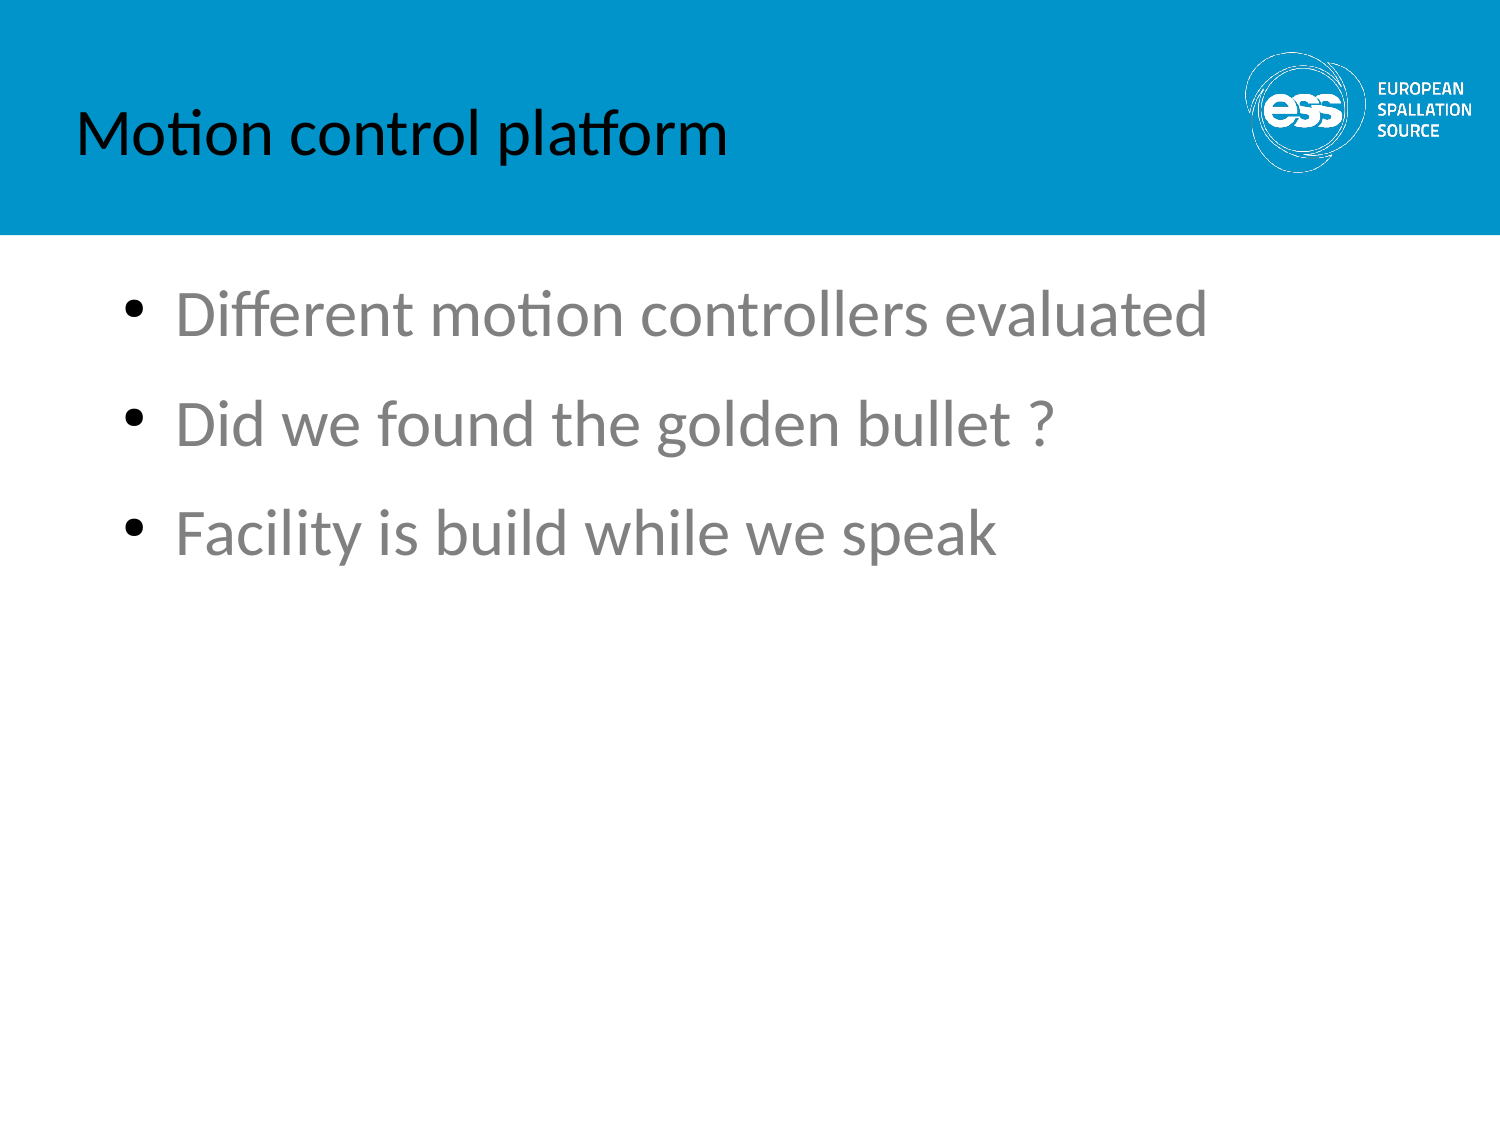

# Motion control platform
Different motion controllers evaluated
Did we found the golden bullet ?
Facility is build while we speak